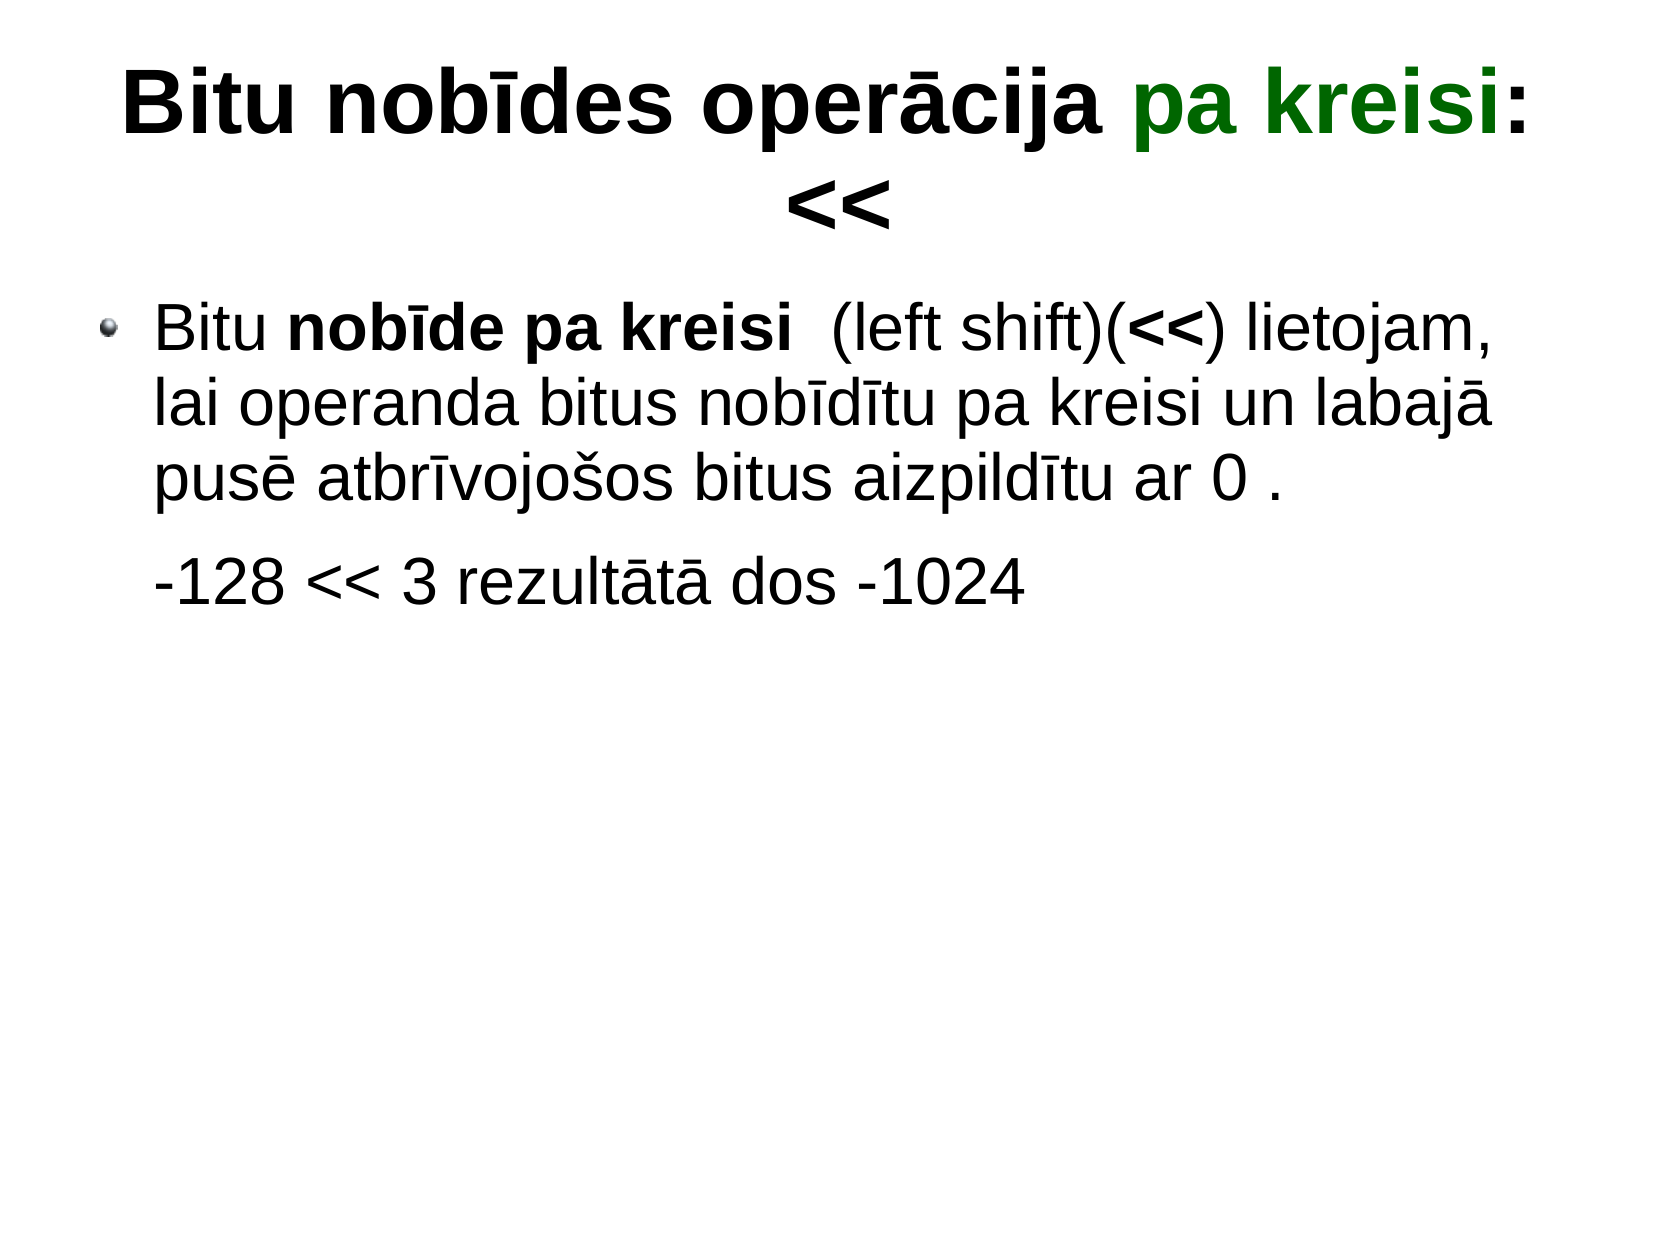

# Bitu nobīdes operācija pa kreisi: <<
Bitu nobīde pa kreisi (left shift)(<<) lietojam, lai operanda bitus nobīdītu pa kreisi un labajā pusē atbrīvojošos bitus aizpildītu ar 0 .
-128 << 3 rezultātā dos -1024